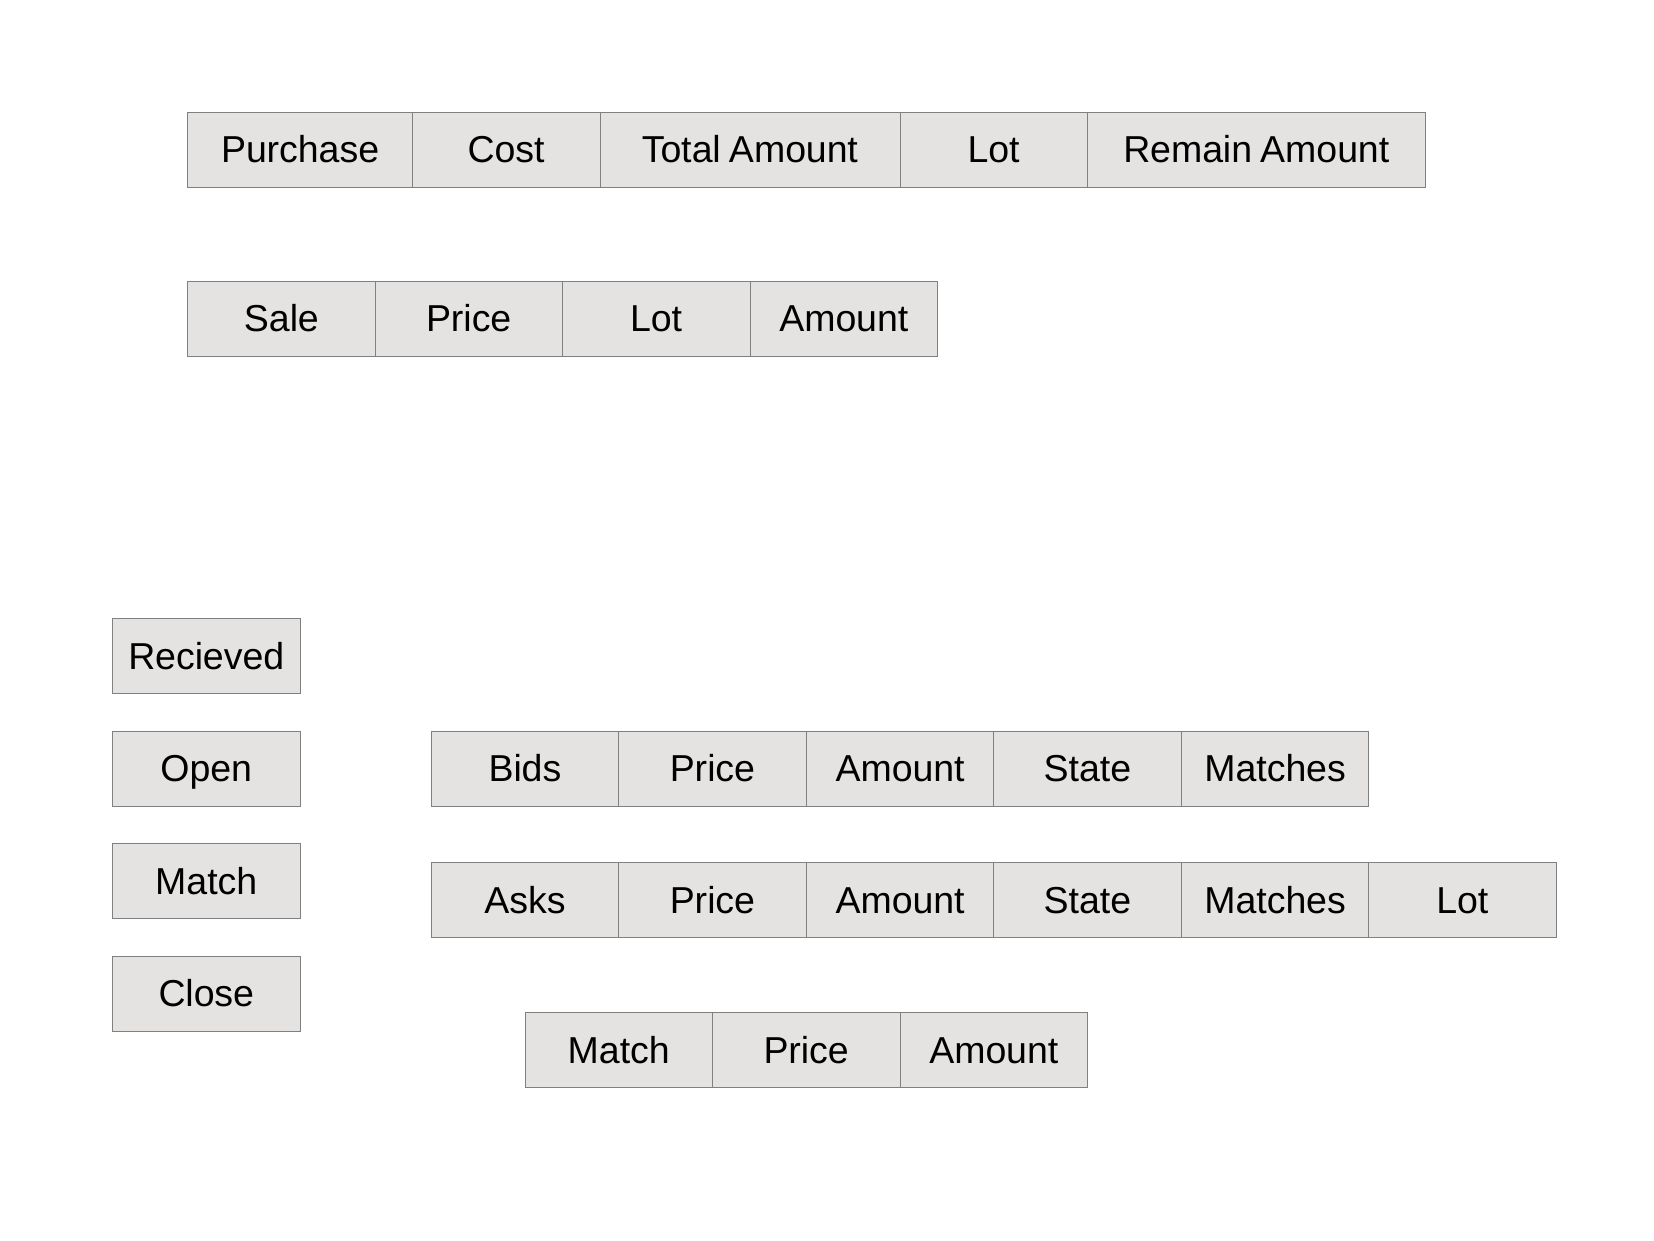

Purchase
Cost
Cost
Total Amount
Lot
Remain Amount
Sale
Price
Lot
Amount
Recieved
Open
Bids
Price
Amount
State
Matches
Match
Asks
Price
Amount
State
Matches
Lot
Close
Match
Price
Amount